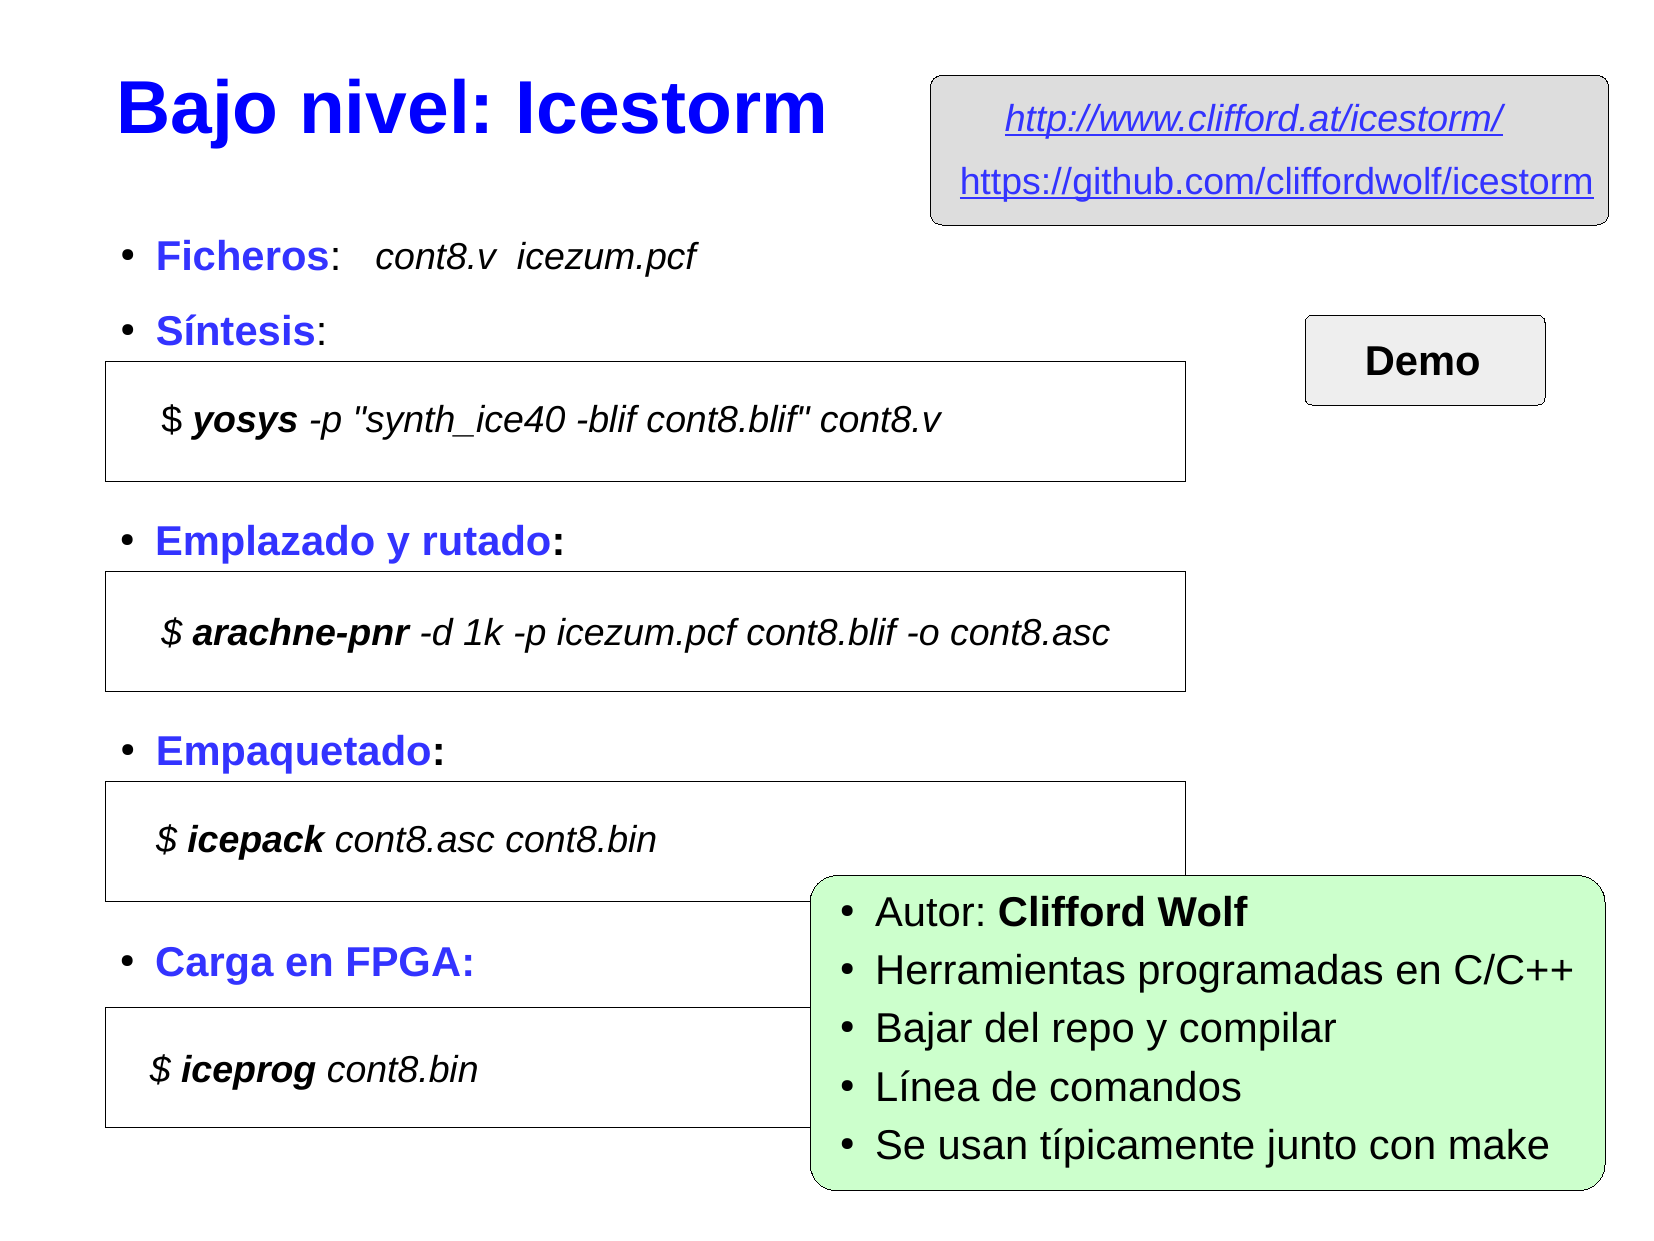

Bajo nivel: Icestorm
http://www.clifford.at/icestorm/
https://github.com/cliffordwolf/icestorm
Ficheros:
cont8.v icezum.pcf
Síntesis:
Demo
$ yosys -p "synth_ice40 -blif cont8.blif" cont8.v
Emplazado y rutado:
$ arachne-pnr -d 1k -p icezum.pcf cont8.blif -o cont8.asc
Empaquetado:
$ icepack cont8.asc cont8.bin
Autor: Clifford Wolf
Herramientas programadas en C/C++
Bajar del repo y compilar
Línea de comandos
Se usan típicamente junto con make
Carga en FPGA:
$ iceprog cont8.bin